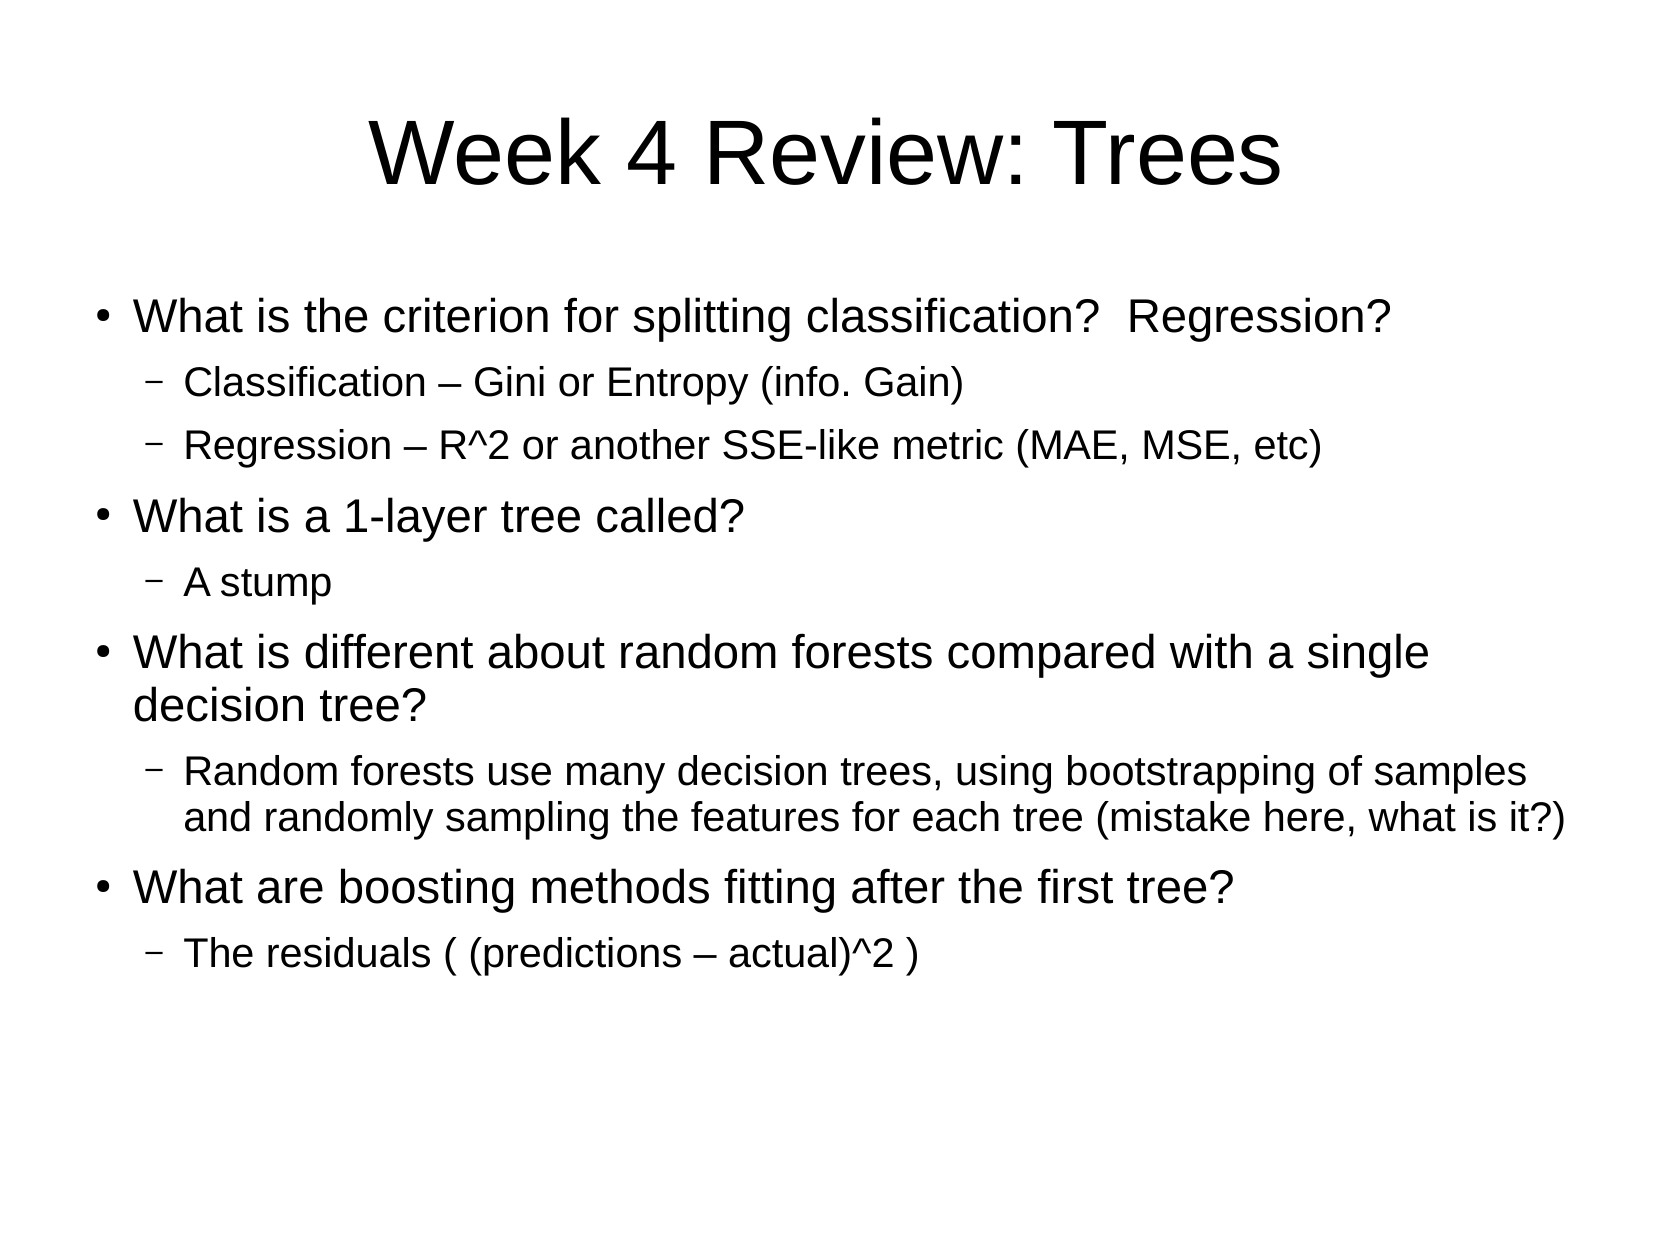

# Week 4 Review: Trees
What is the criterion for splitting classification? Regression?
Classification – Gini or Entropy (info. Gain)
Regression – R^2 or another SSE-like metric (MAE, MSE, etc)
What is a 1-layer tree called?
A stump
What is different about random forests compared with a single decision tree?
Random forests use many decision trees, using bootstrapping of samples and randomly sampling the features for each tree (mistake here, what is it?)
What are boosting methods fitting after the first tree?
The residuals ( (predictions – actual)^2 )